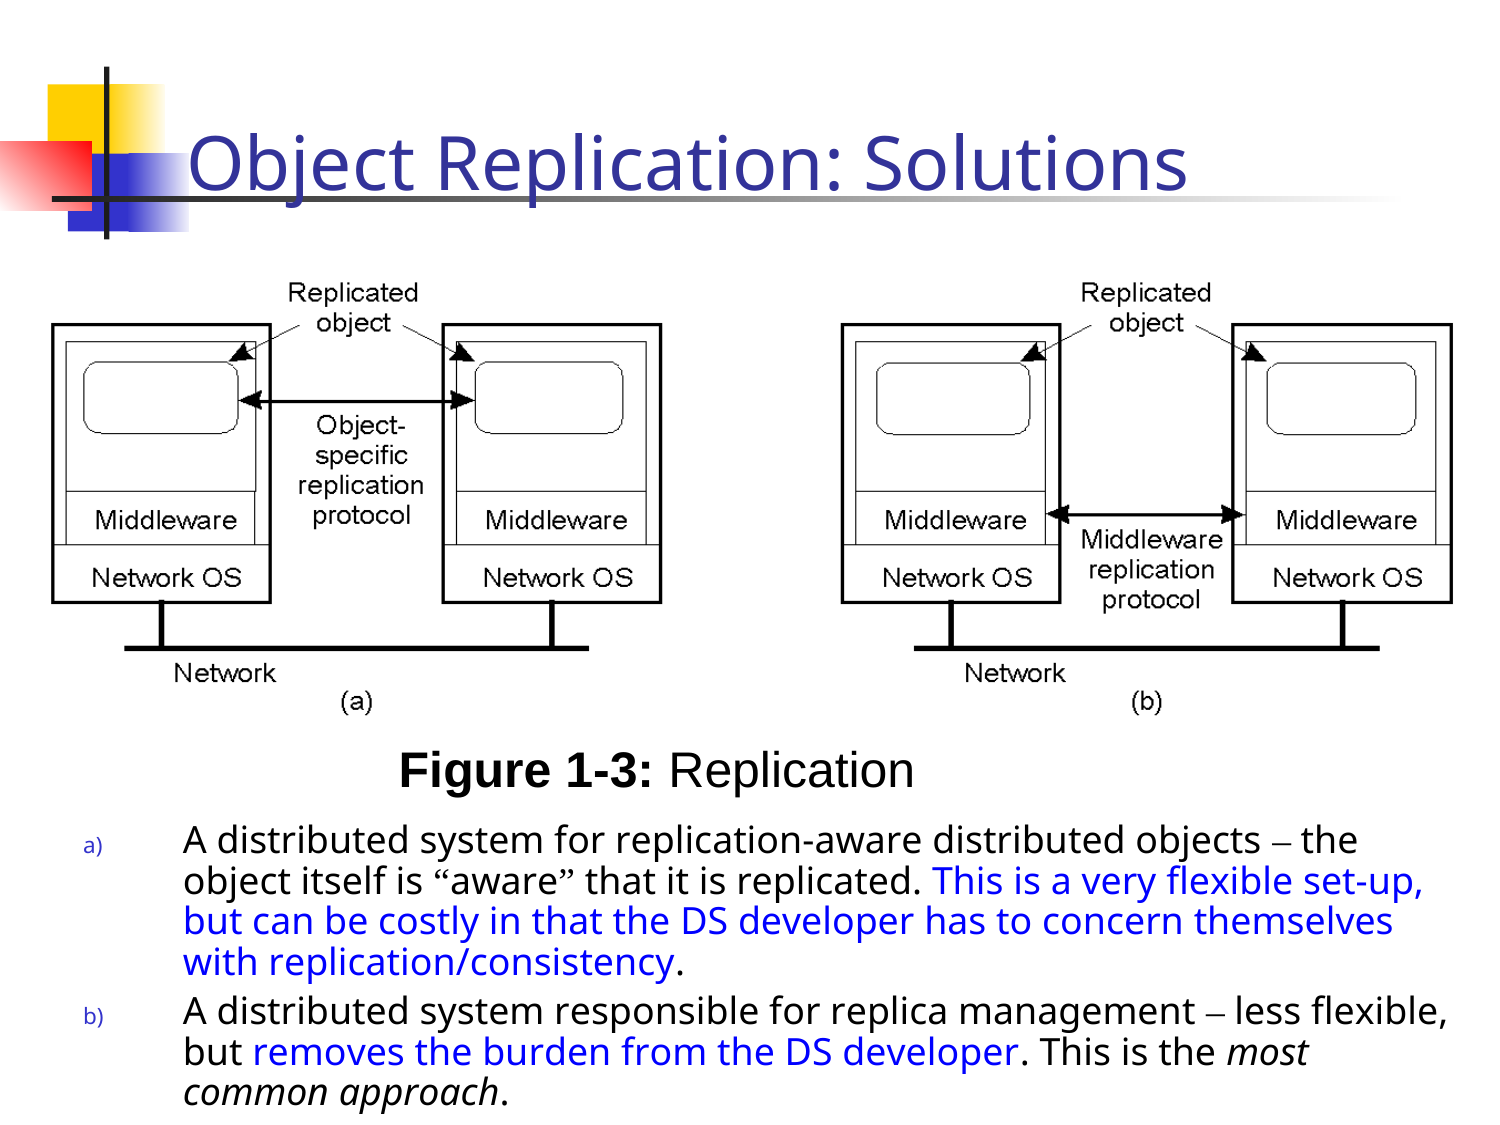

Object Replication: Solutions
Figure 1-3: Replication
A distributed system for replication-aware distributed objects – the object itself is “aware” that it is replicated. This is a very flexible set-up, but can be costly in that the DS developer has to concern themselves with replication/consistency.
A distributed system responsible for replica management – less flexible, but removes the burden from the DS developer. This is the most common approach.